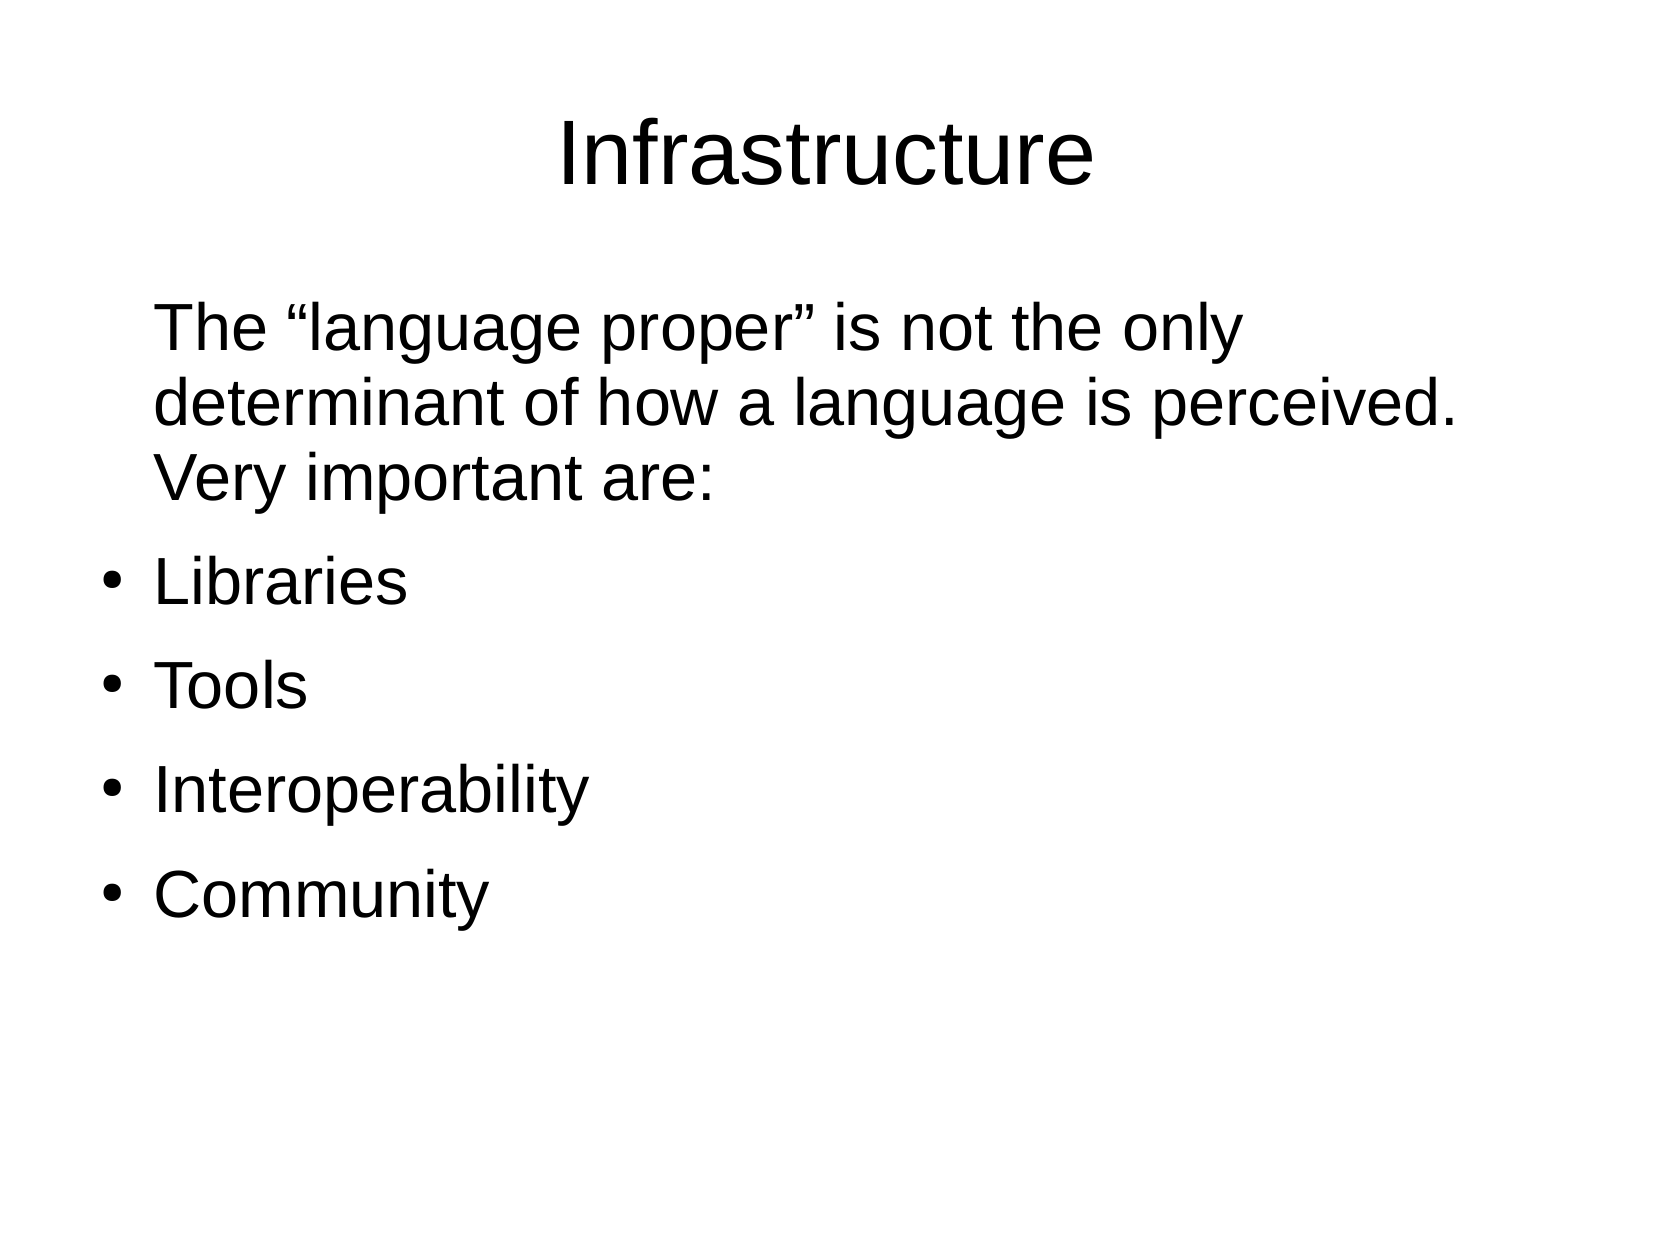

# Infrastructure
The “language proper” is not the only determinant of how a language is perceived. Very important are:
Libraries
Tools
Interoperability
Community